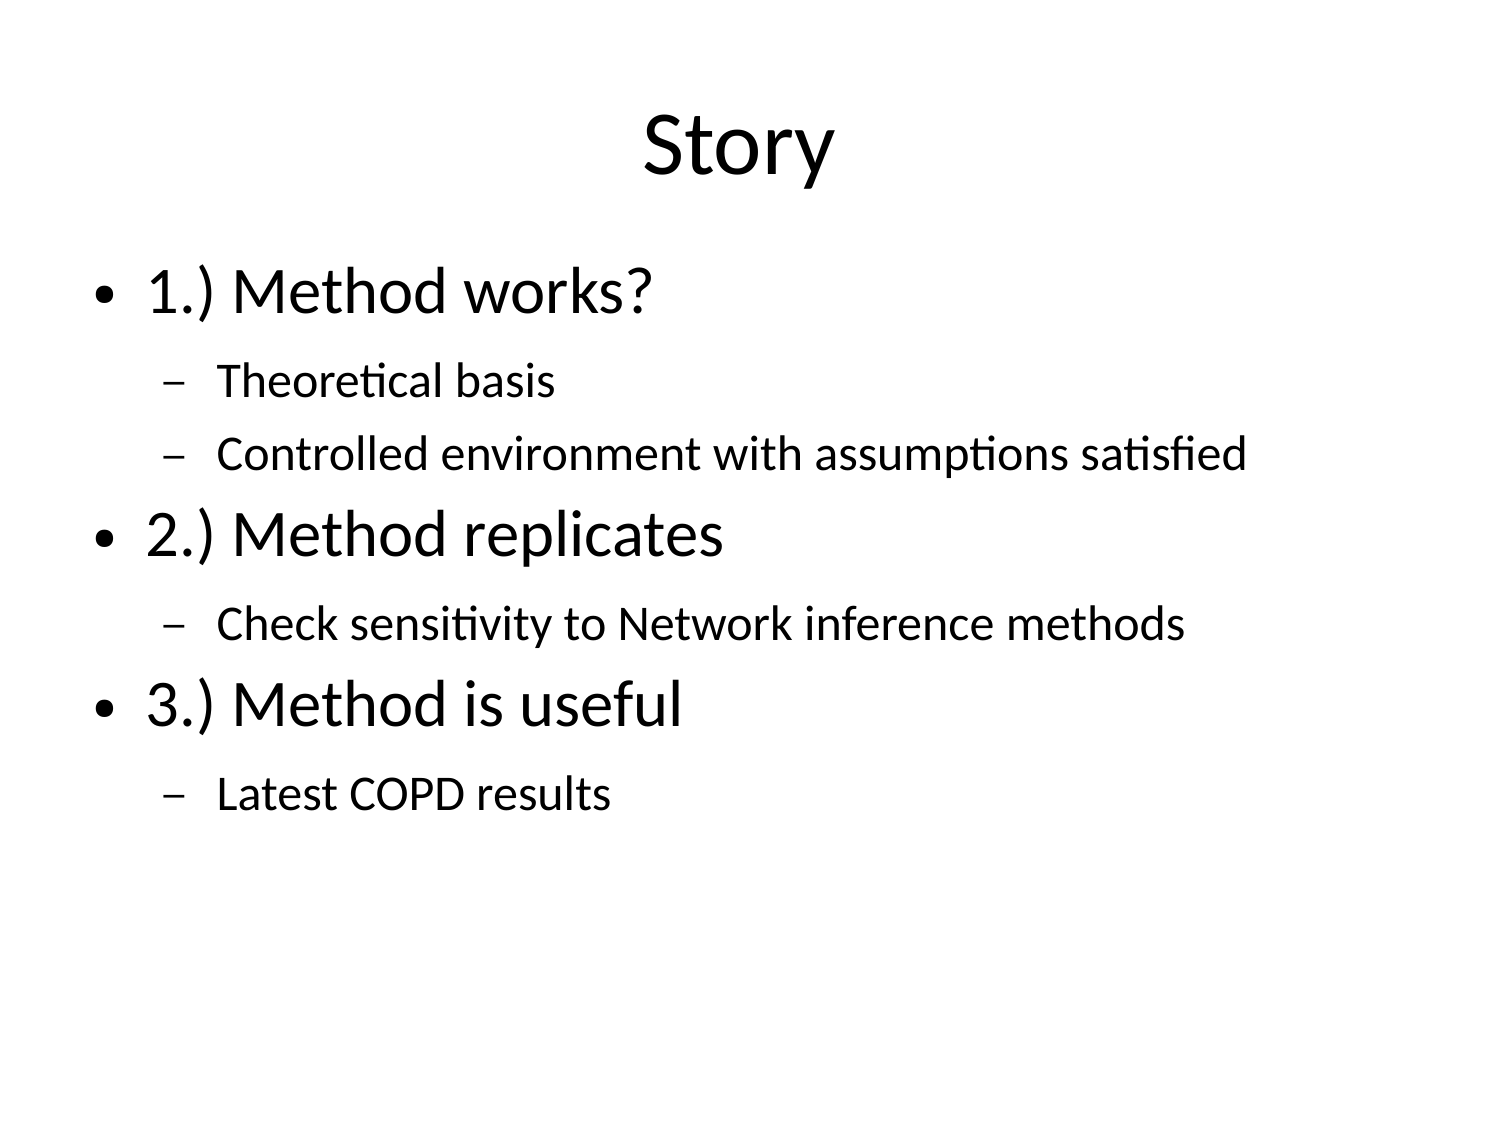

# Story
1.) Method works?
Theoretical basis
Controlled environment with assumptions satisfied
2.) Method replicates
Check sensitivity to Network inference methods
3.) Method is useful
Latest COPD results